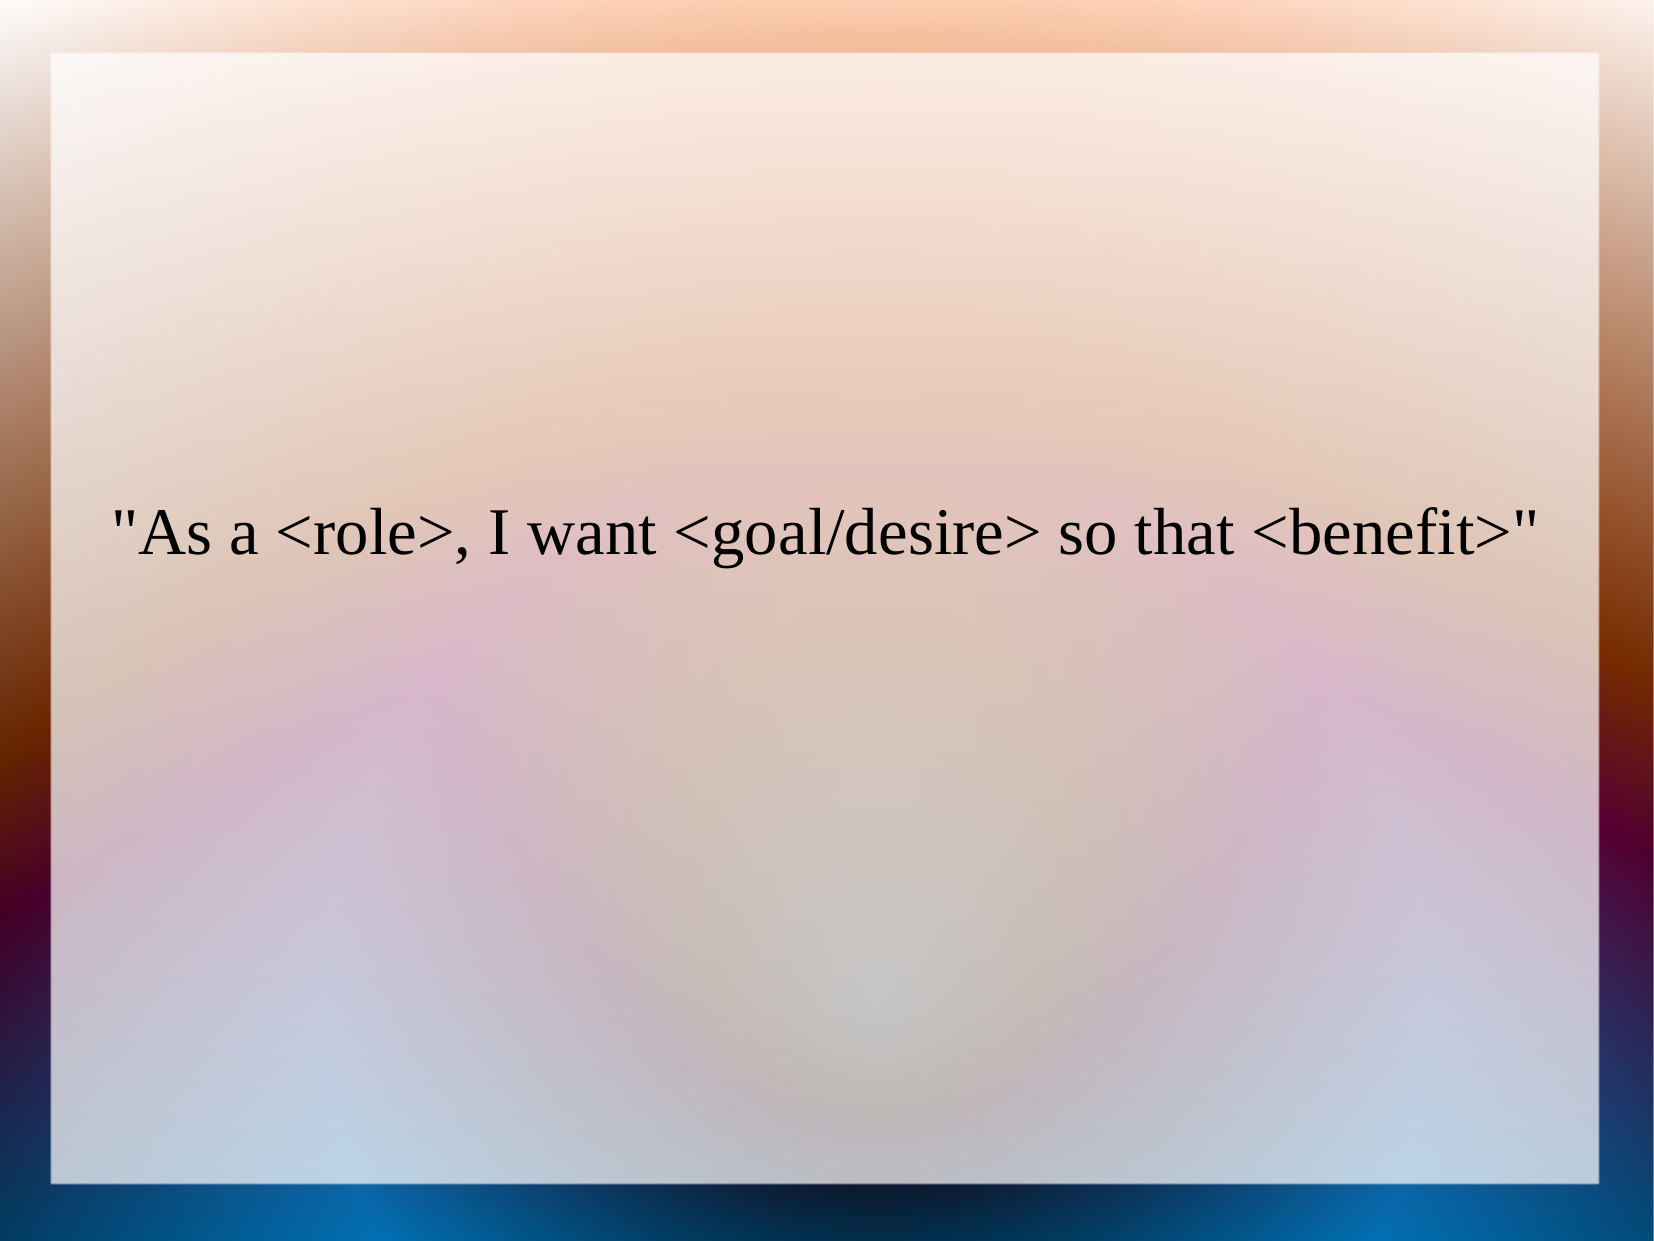

# "As a <role>, I want <goal/desire> so that <benefit>"